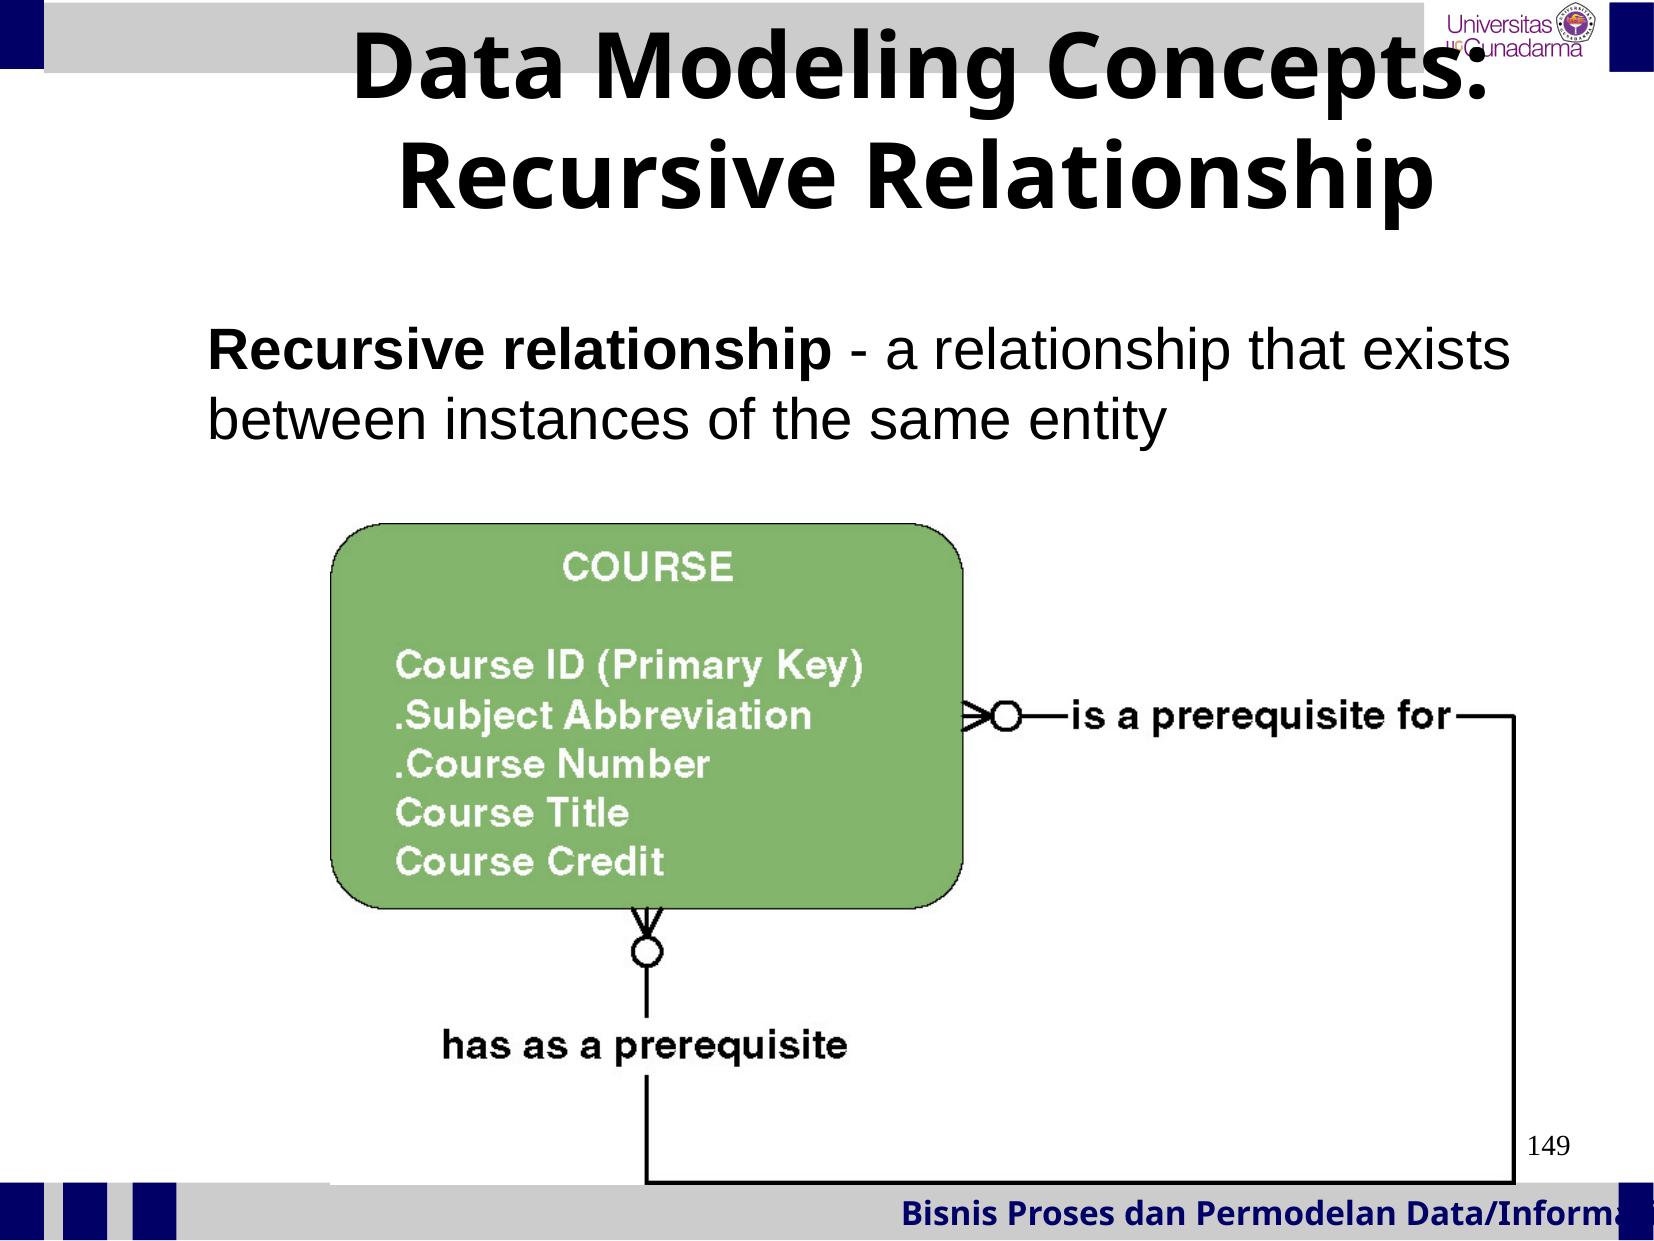

# Data Modeling Concepts: Recursive Relationship
Recursive relationship - a relationship that exists between instances of the same entity
149